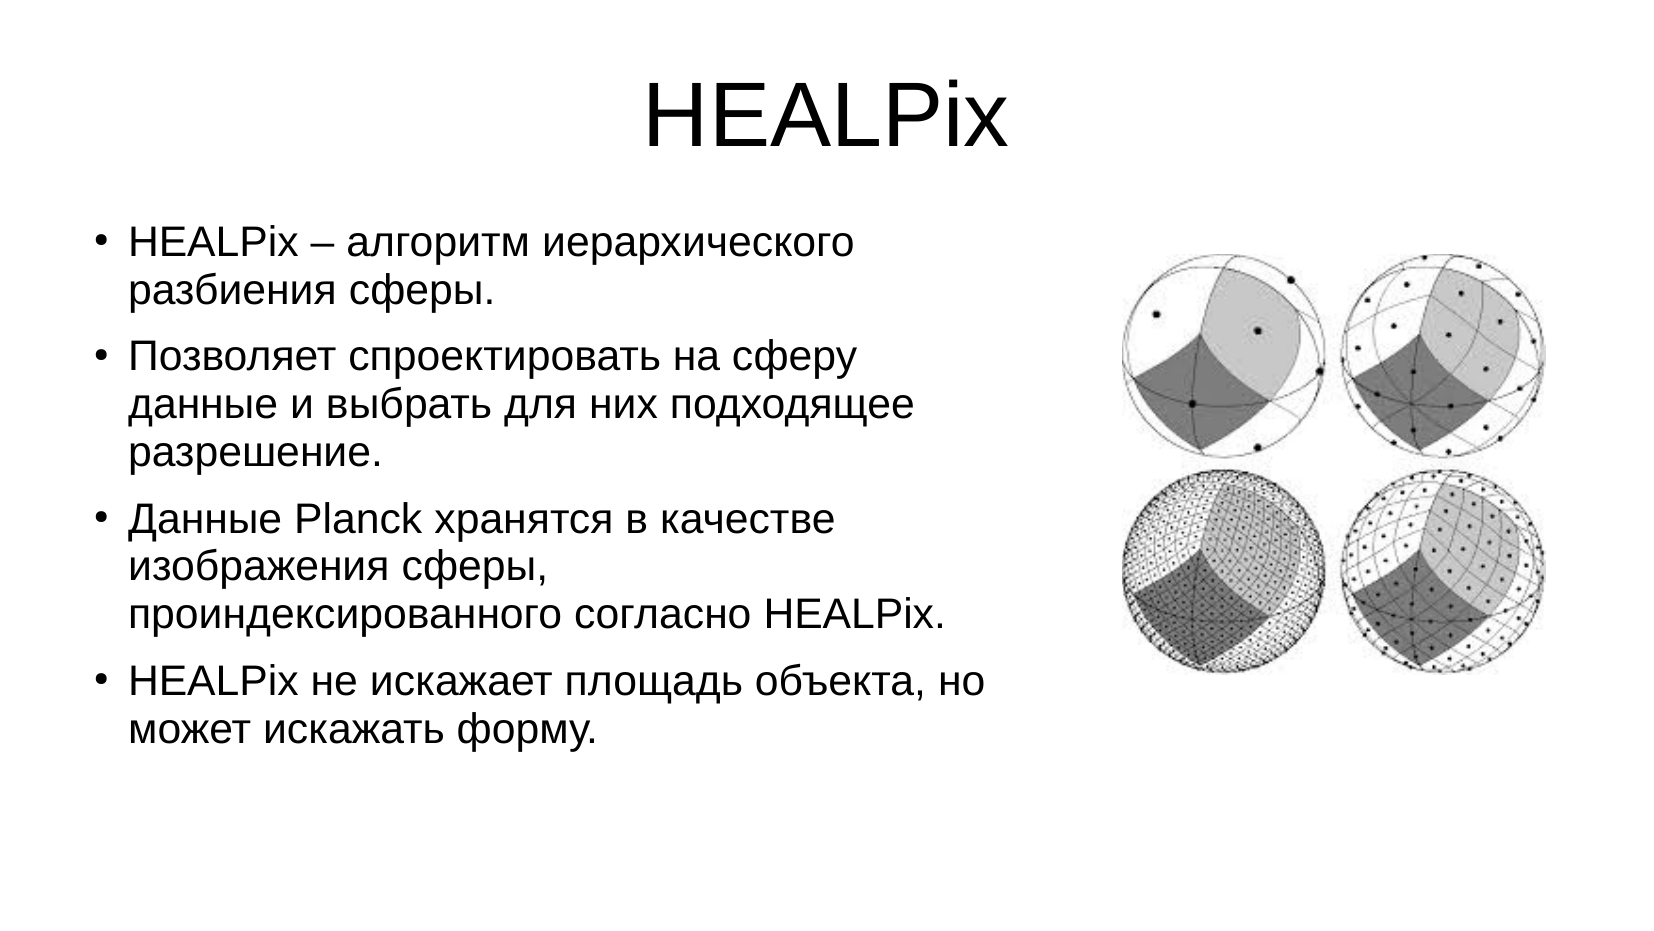

# HEALPix
HEALPix – алгоритм иерархического разбиения сферы.
Позволяет спроектировать на сферу данные и выбрать для них подходящее разрешение.
Данные Planck хранятся в качестве изображения сферы, проиндексированного согласно HEALPix.
HEALPix не искажает площадь объекта, но может искажать форму.